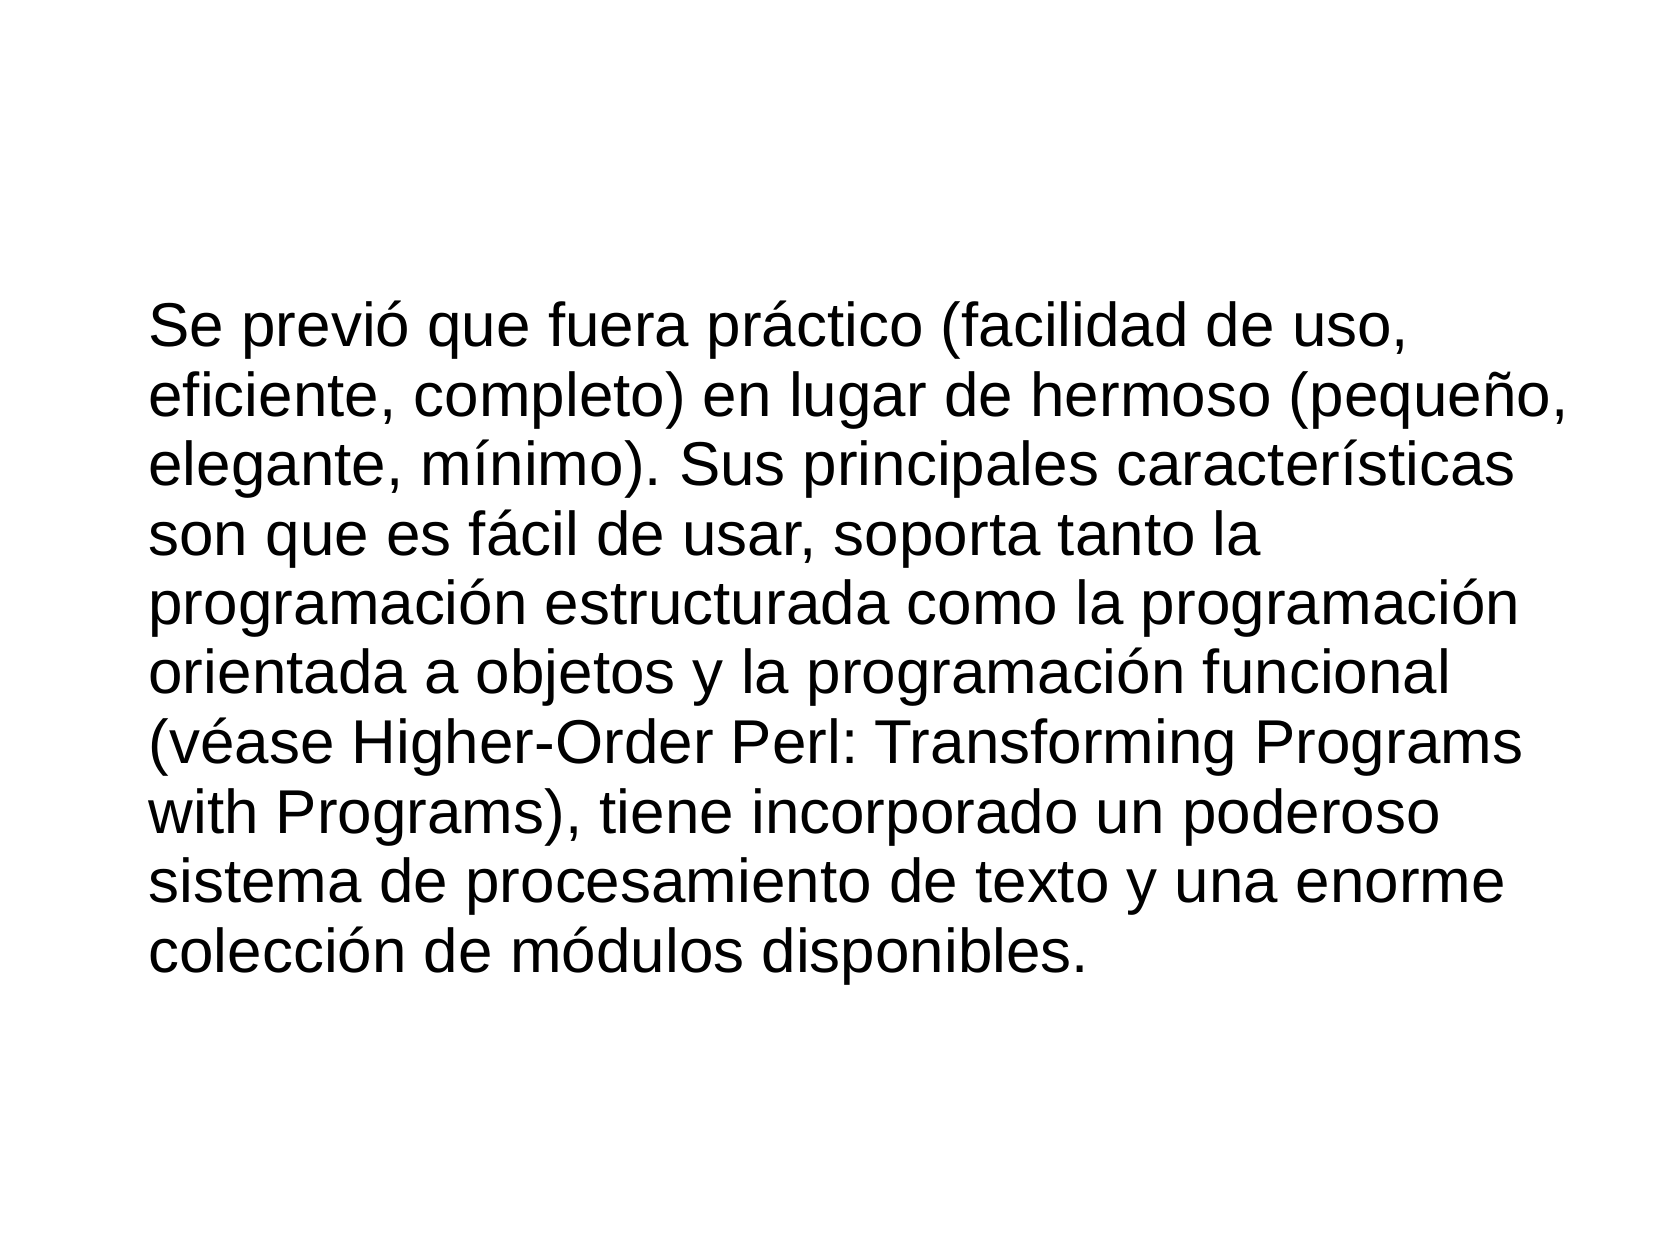

#
Se previó que fuera práctico (facilidad de uso, eficiente, completo) en lugar de hermoso (pequeño, elegante, mínimo). Sus principales características son que es fácil de usar, soporta tanto la programación estructurada como la programación orientada a objetos y la programación funcional (véase Higher-Order Perl: Transforming Programs with Programs), tiene incorporado un poderoso sistema de procesamiento de texto y una enorme colección de módulos disponibles.